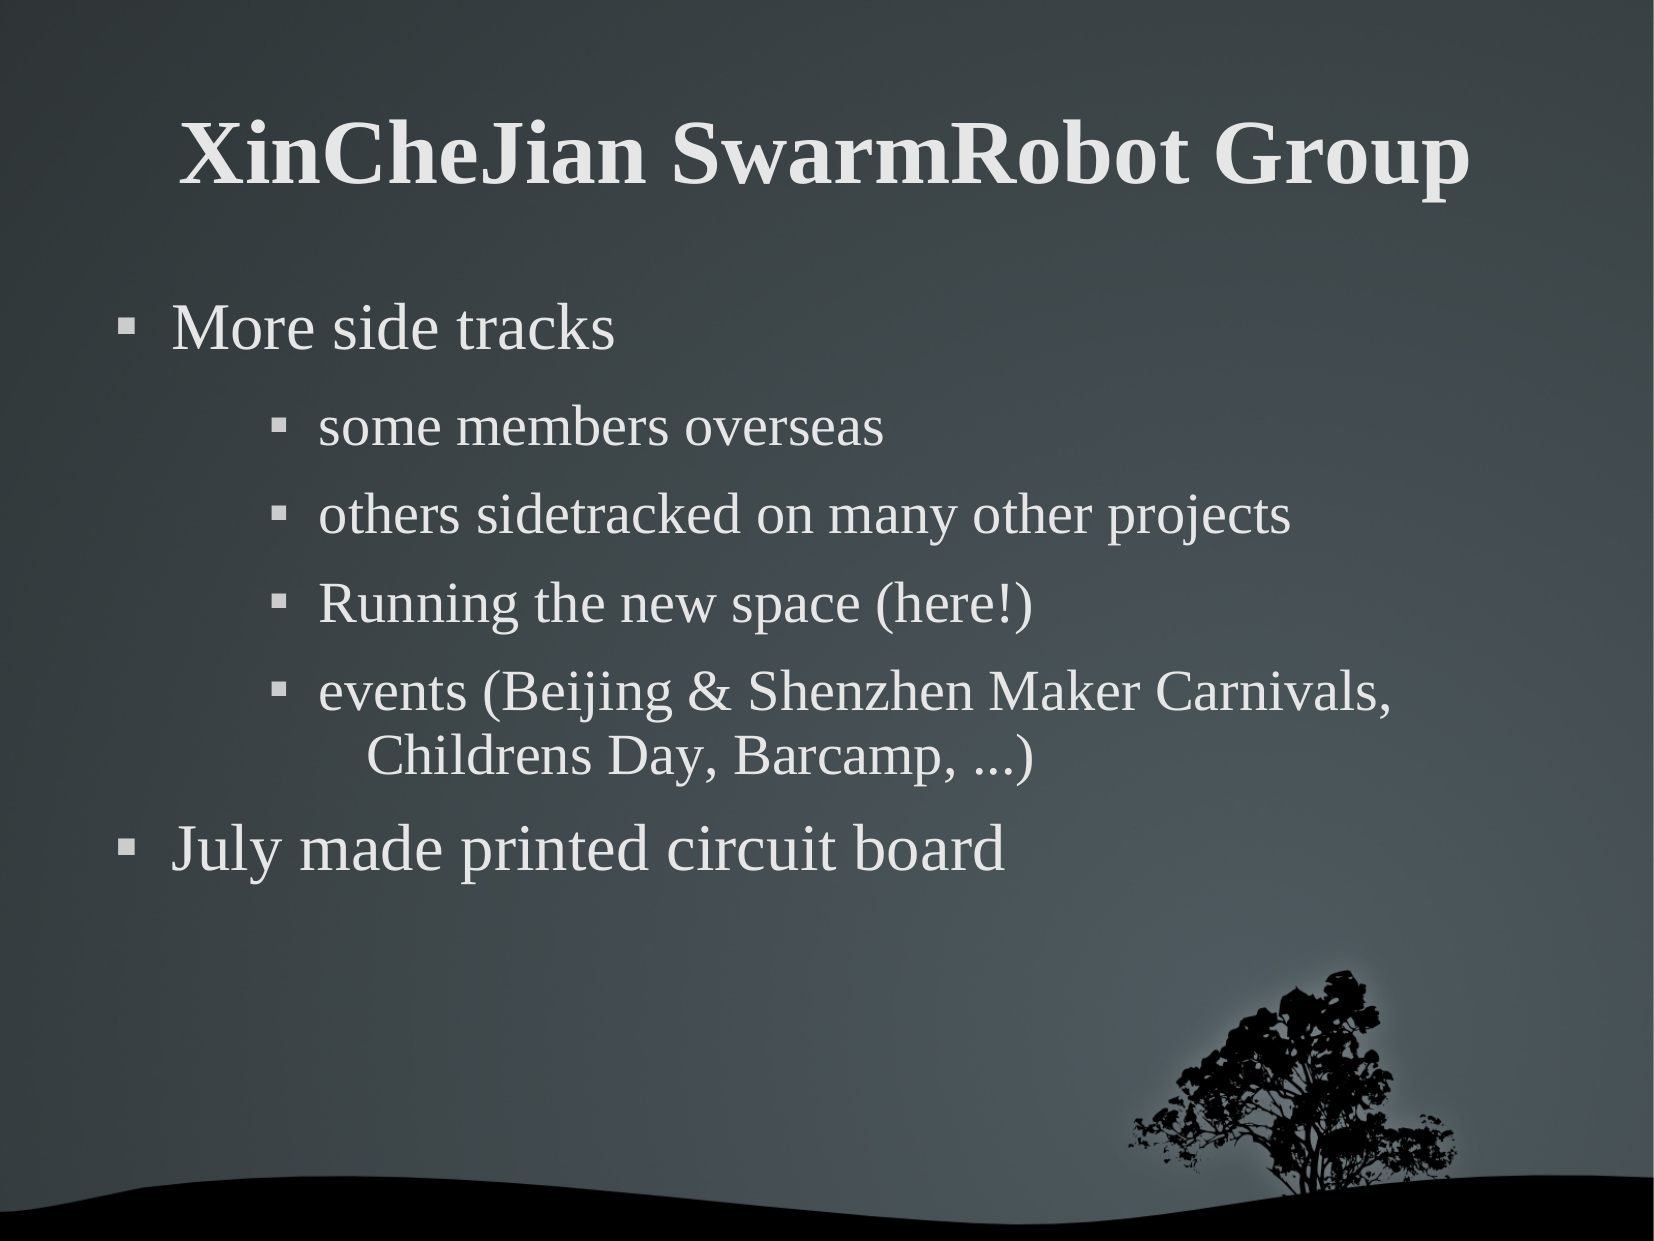

# XinCheJian SwarmRobot Group
More side tracks
some members overseas
others sidetracked on many other projects
Running the new space (here!)
events (Beijing & Shenzhen Maker Carnivals, Childrens Day, Barcamp, ...)
July made printed circuit board